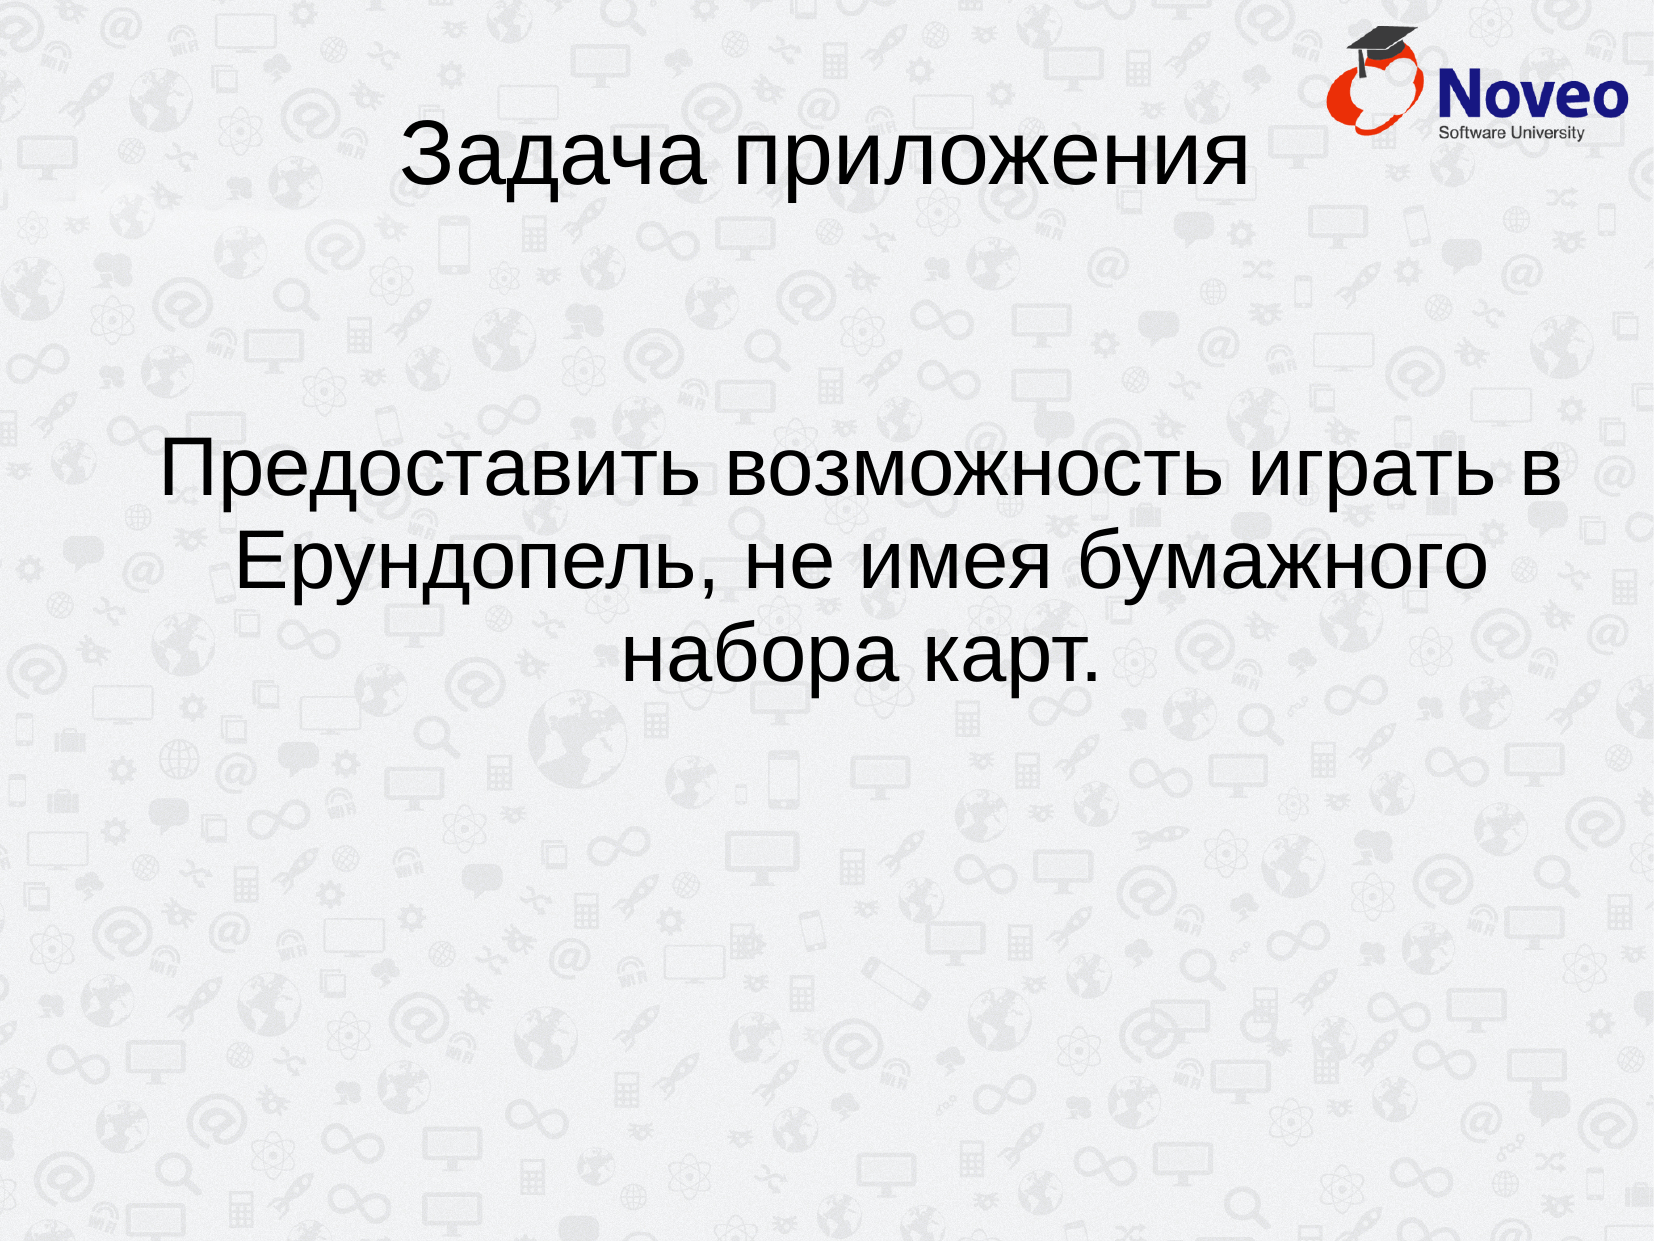

# Задача приложения
Предоставить возможность играть в Ерундопель, не имея бумажного набора карт.